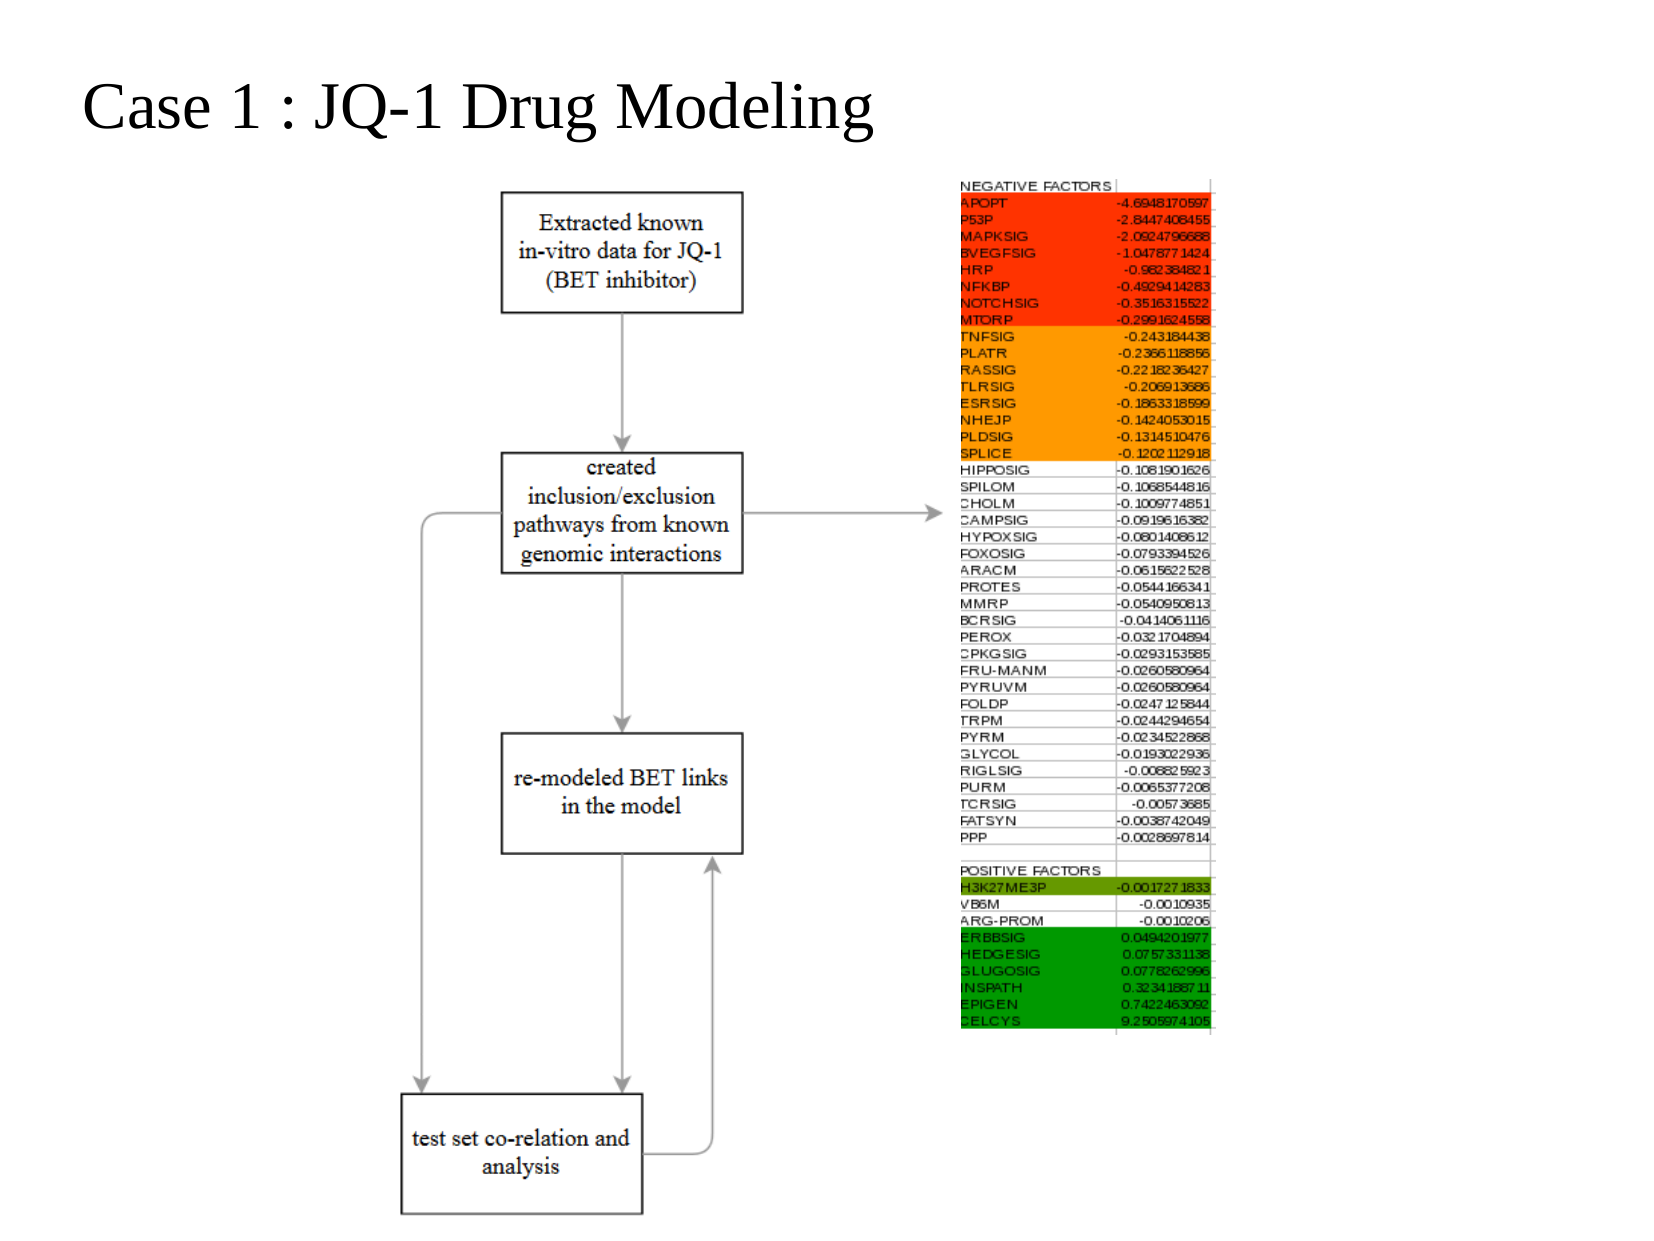

# Case 1 : JQ-1 Drug Modeling